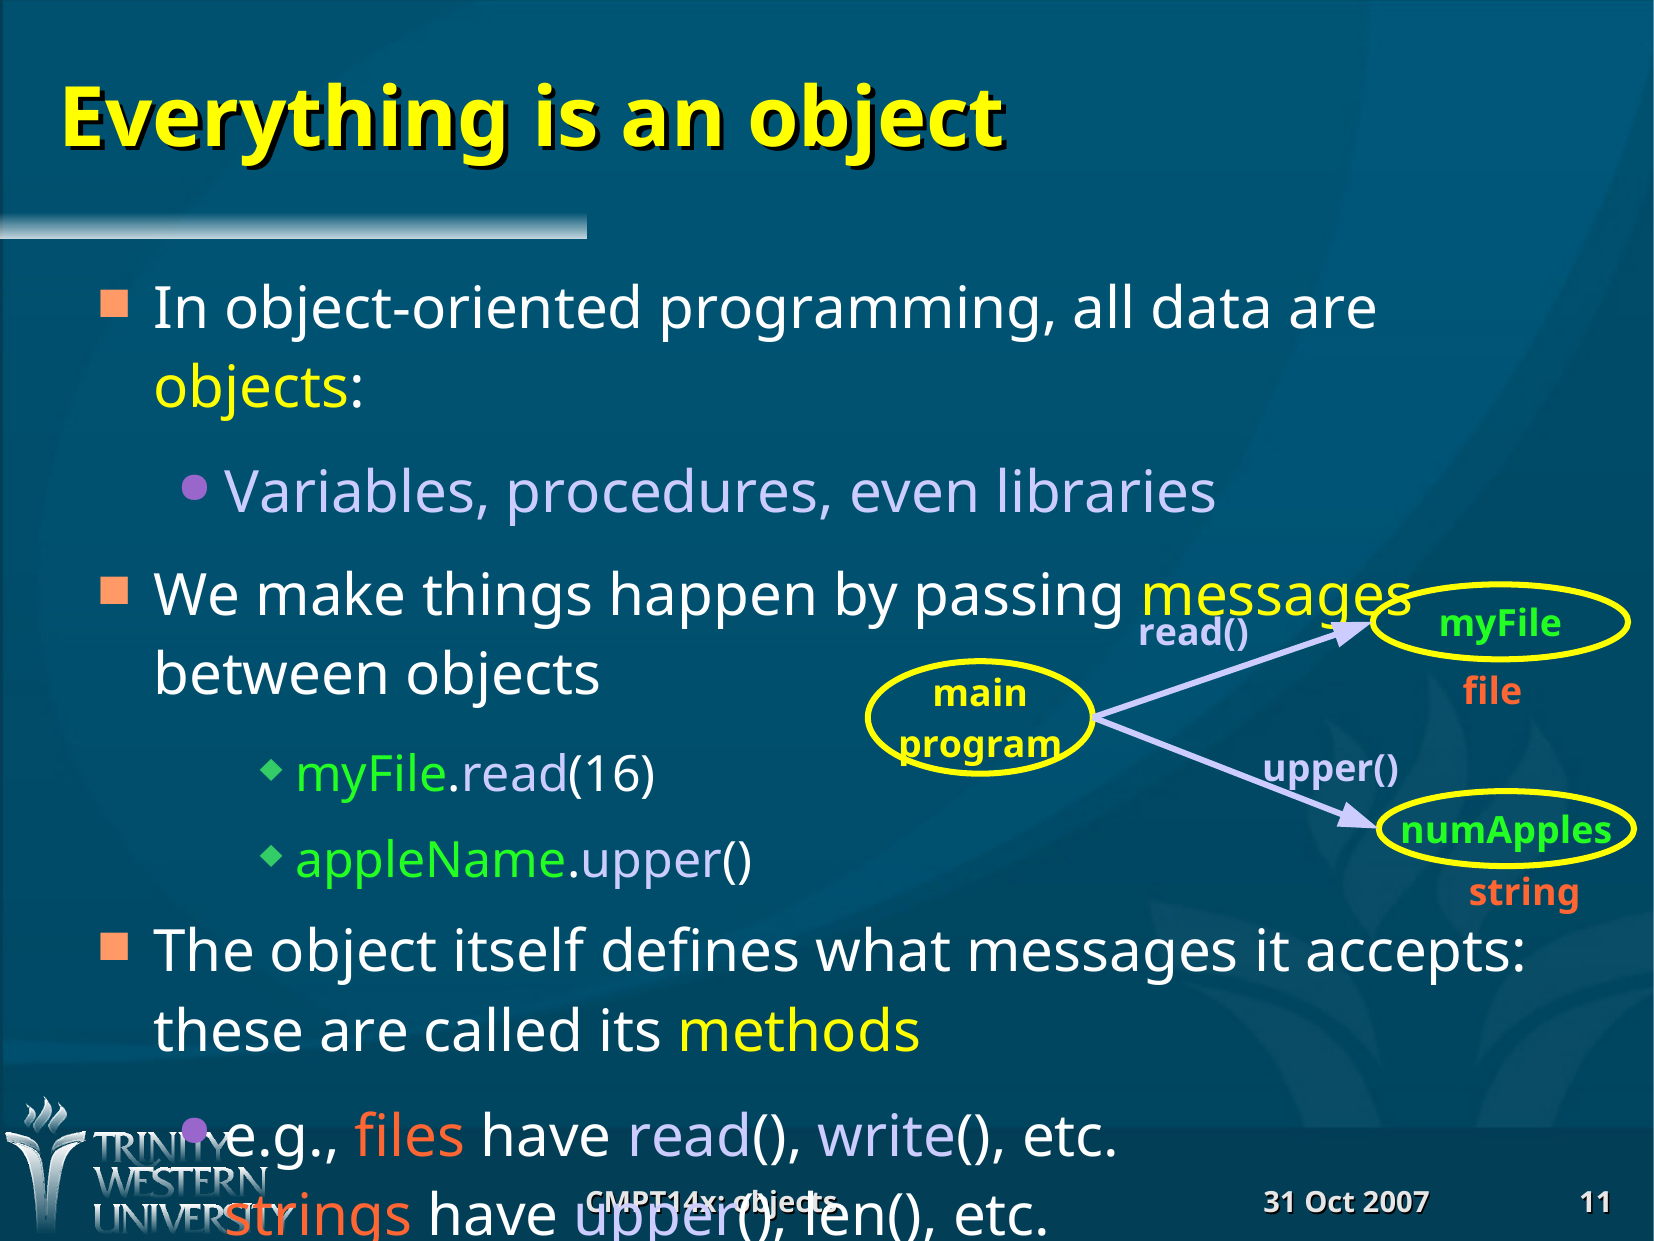

# Everything is an object
In object-oriented programming, all data are objects:
Variables, procedures, even libraries
We make things happen by passing messages between objects
myFile.read(16)
appleName.upper()
The object itself defines what messages it accepts: these are called its methods
e.g., files have read(), write(), etc.
strings have upper(), len(), etc.
myFile
read()
file
main
program
upper()
numApples
string
CMPT14x: objects
31 Oct 2007
11